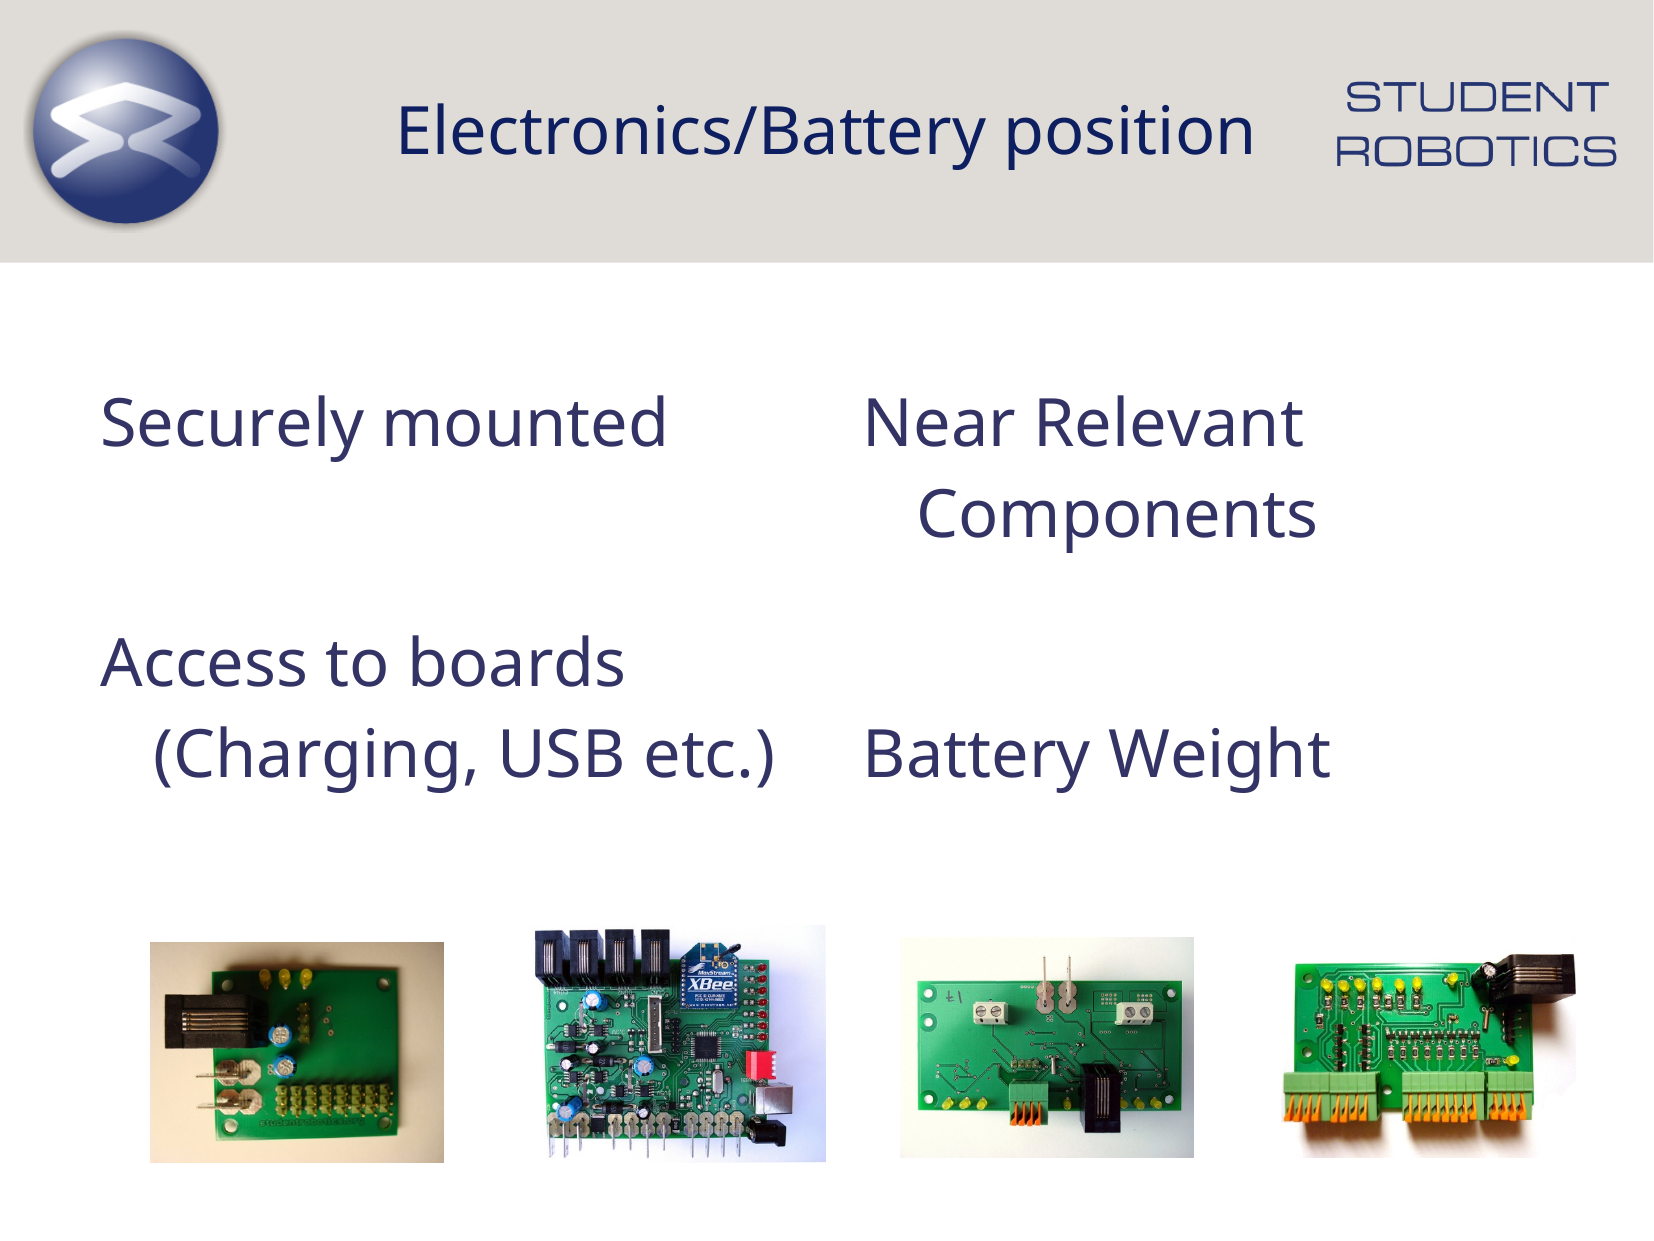

# Electronics/Battery position
Securely mounted
Access to boards (Charging, USB etc.)
Near Relevant Components
Battery Weight